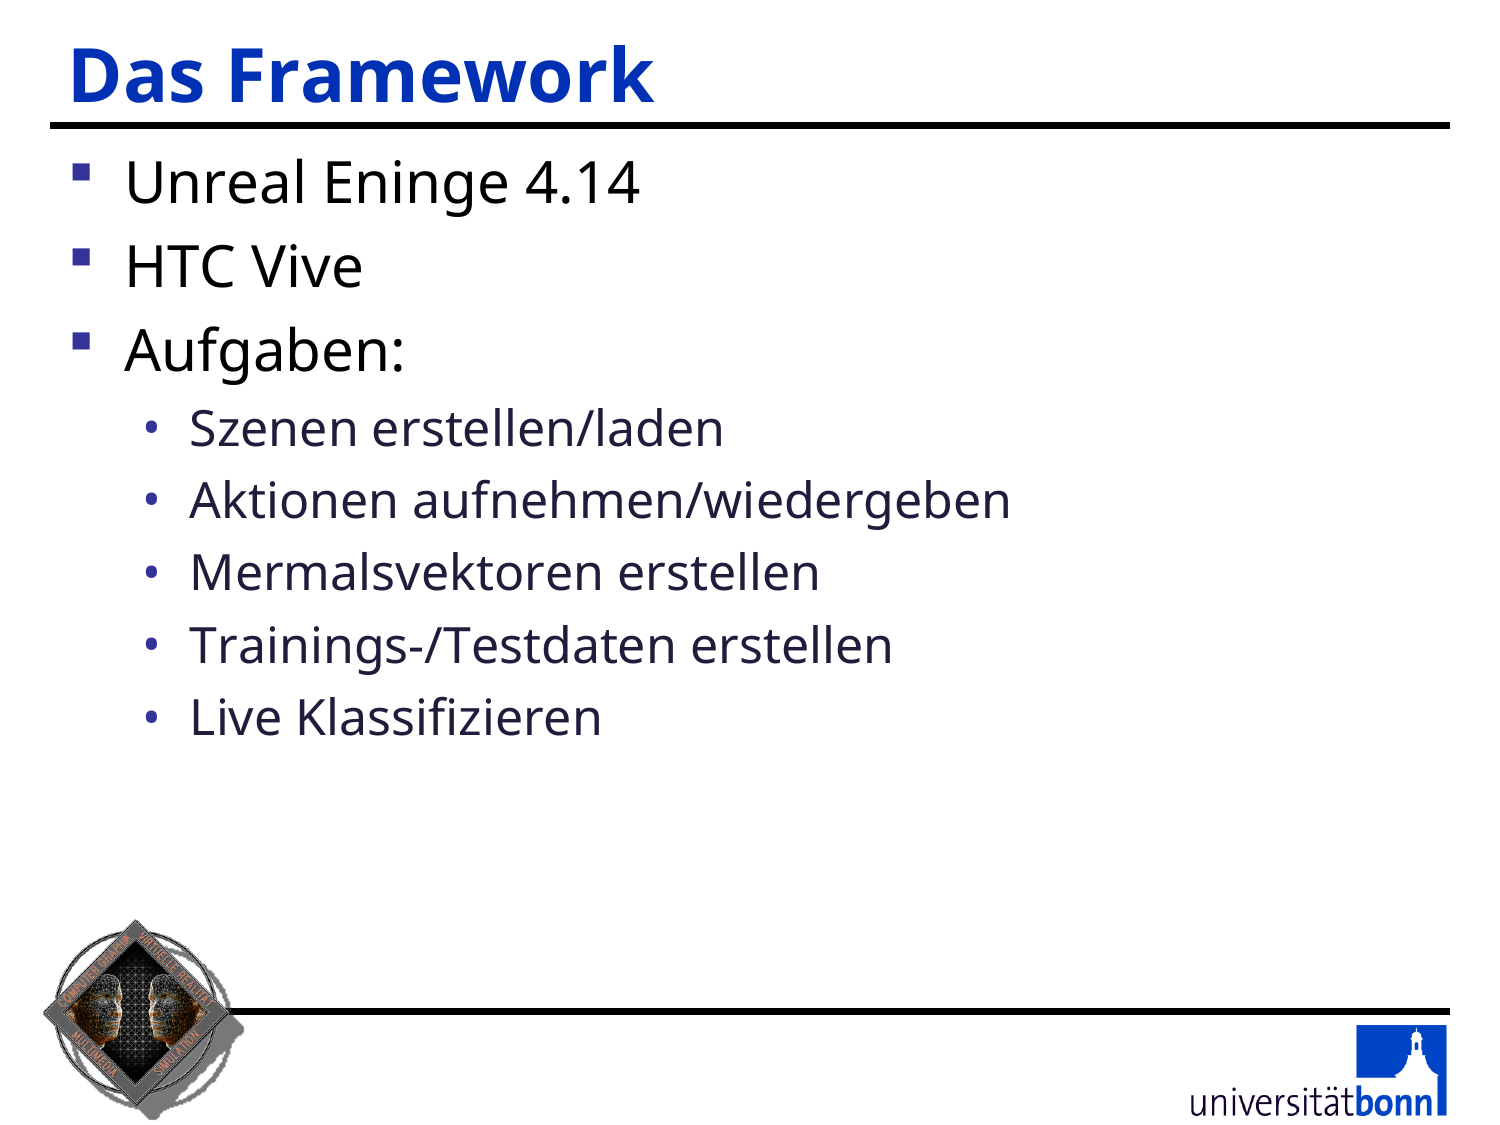

# Das Framework
Unreal Eninge 4.14
HTC Vive
Aufgaben:
Szenen erstellen/laden
Aktionen aufnehmen/wiedergeben
Mermalsvektoren erstellen
Trainings-/Testdaten erstellen
Live Klassifizieren